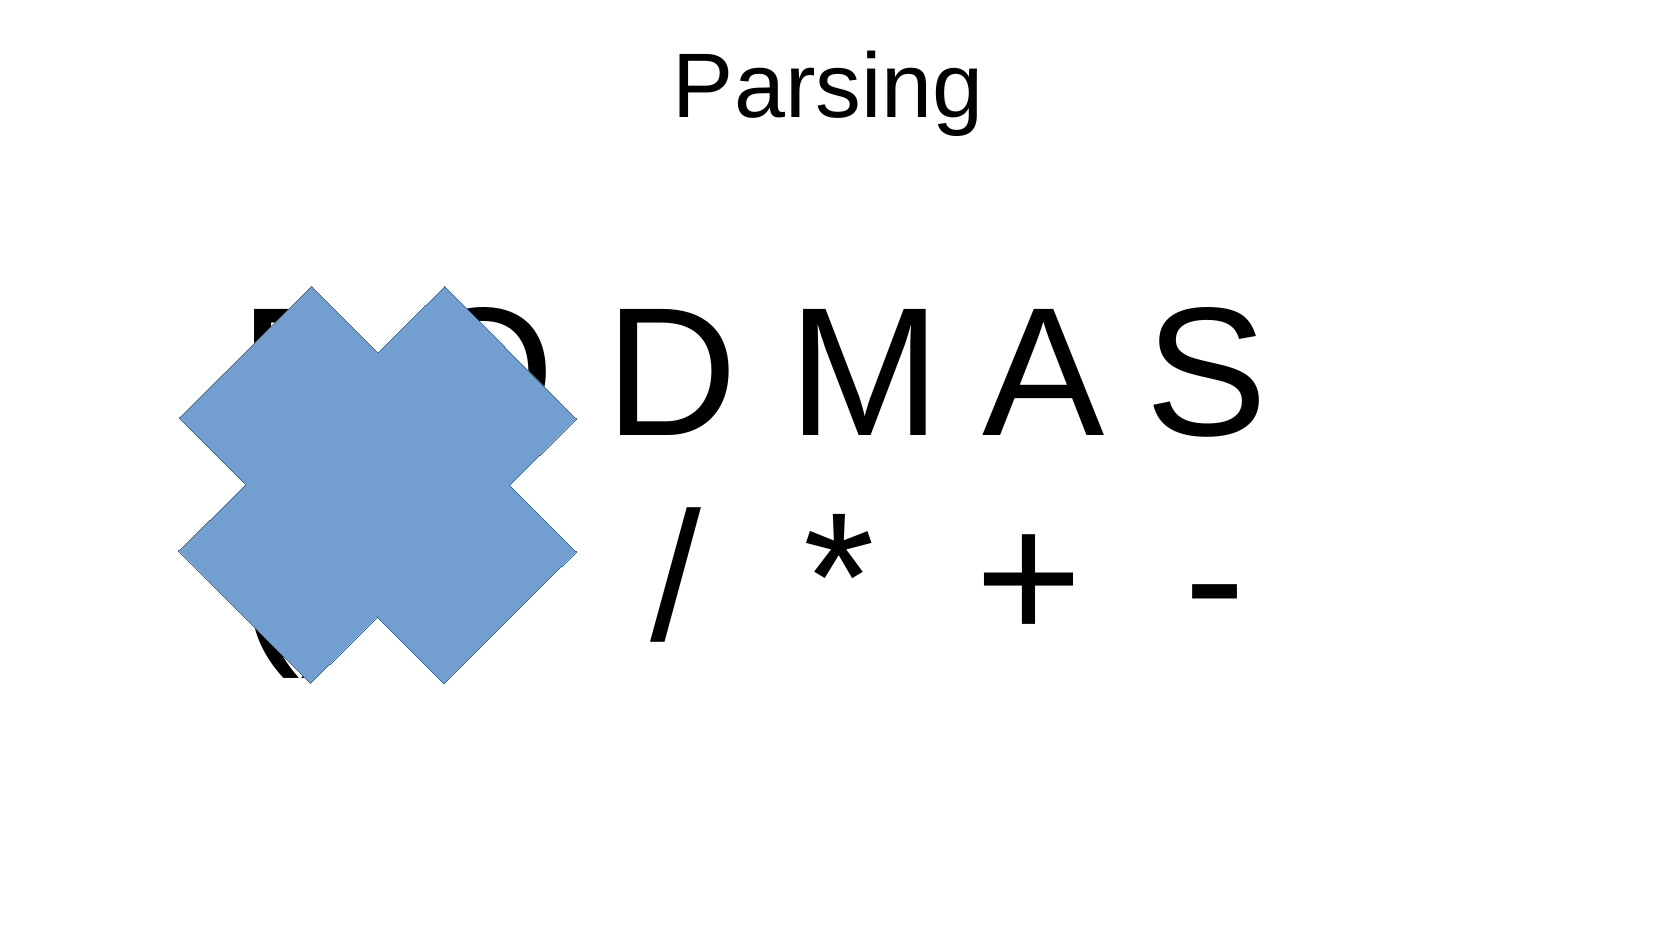

# Parsing
B O D M A S
() ^ / * + -